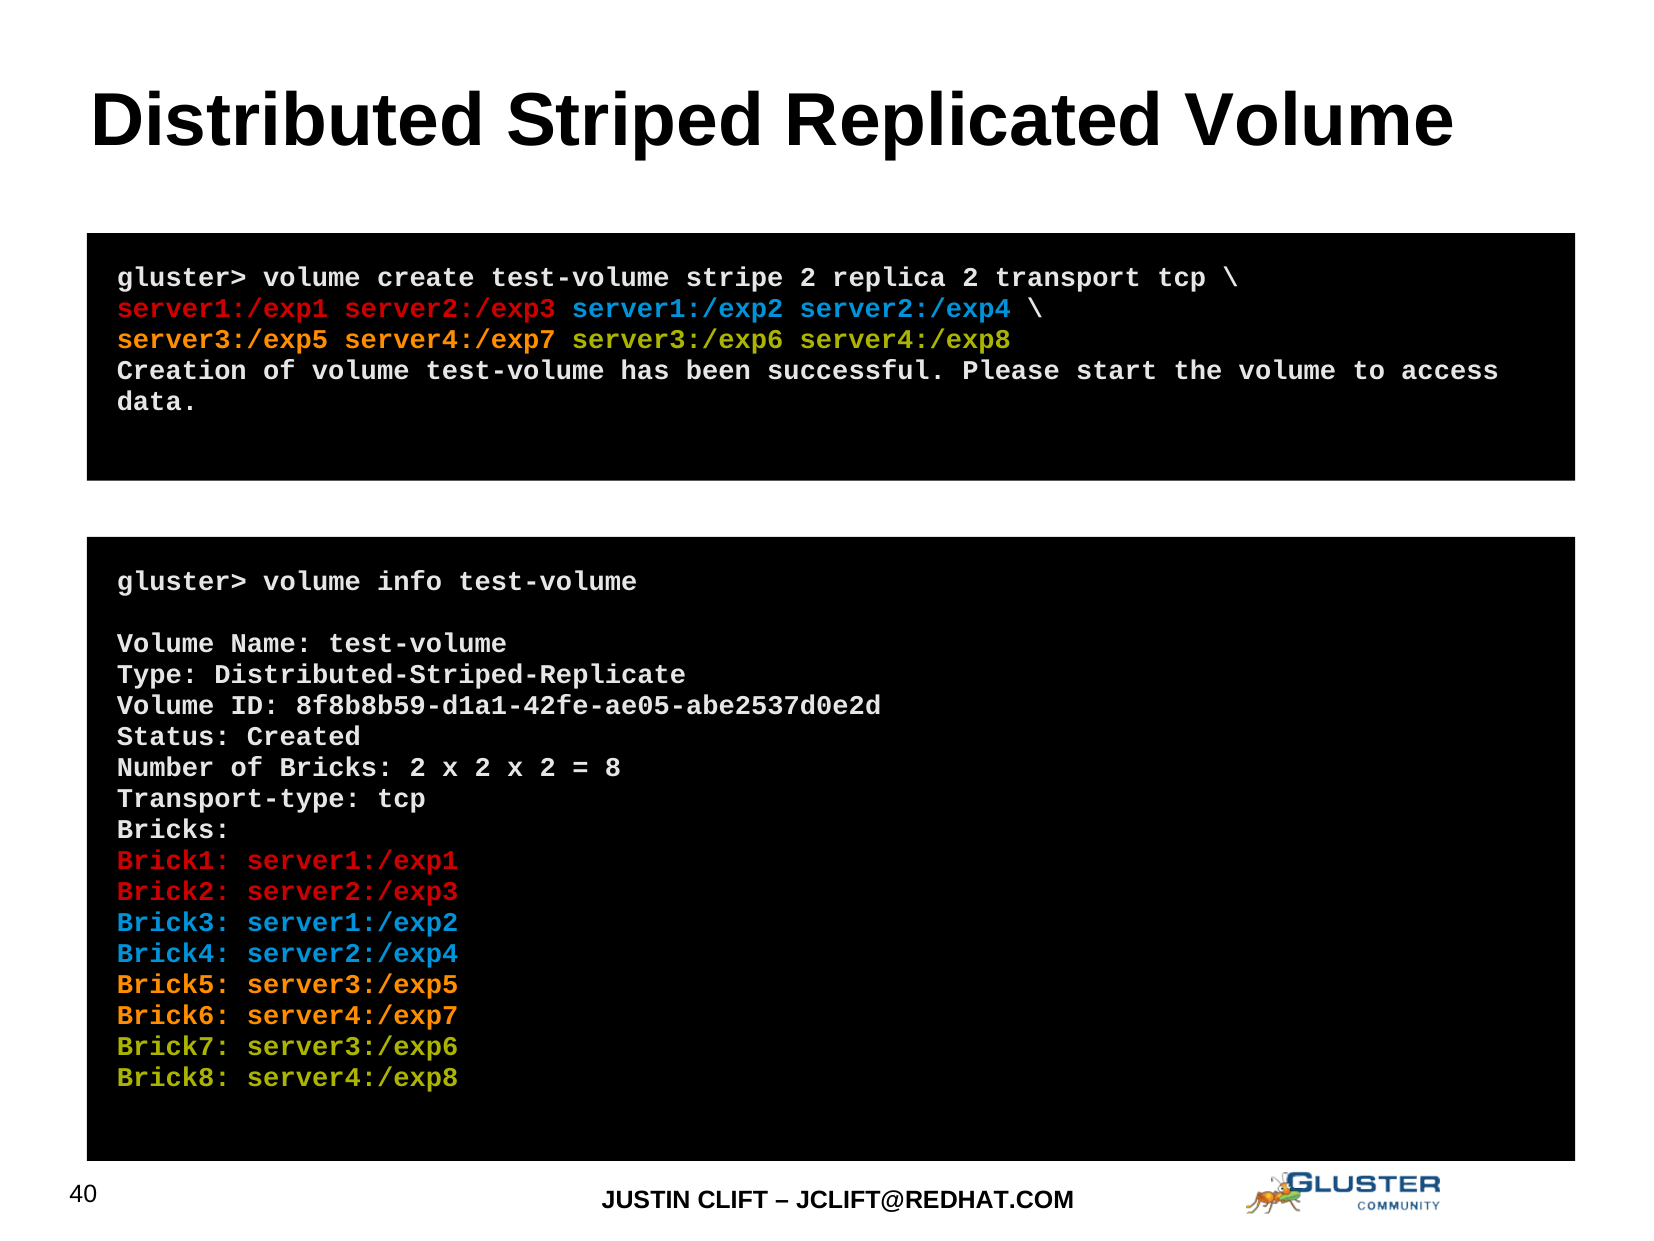

# Distributed Striped Replicated Volume
gluster> volume create test-volume stripe 2 replica 2 transport tcp \
server1:/exp1 server2:/exp3 server1:/exp2 server2:/exp4 \
server3:/exp5 server4:/exp7 server3:/exp6 server4:/exp8
Creation of volume test-volume has been successful. Please start the volume to access data.
gluster> volume info test-volume
Volume Name: test-volume
Type: Distributed-Striped-Replicate
Volume ID: 8f8b8b59-d1a1-42fe-ae05-abe2537d0e2d
Status: Created
Number of Bricks: 2 x 2 x 2 = 8
Transport-type: tcp
Bricks:
Brick1: server1:/exp1
Brick2: server2:/exp3
Brick3: server1:/exp2
Brick4: server2:/exp4
Brick5: server3:/exp5
Brick6: server4:/exp7
Brick7: server3:/exp6
Brick8: server4:/exp8